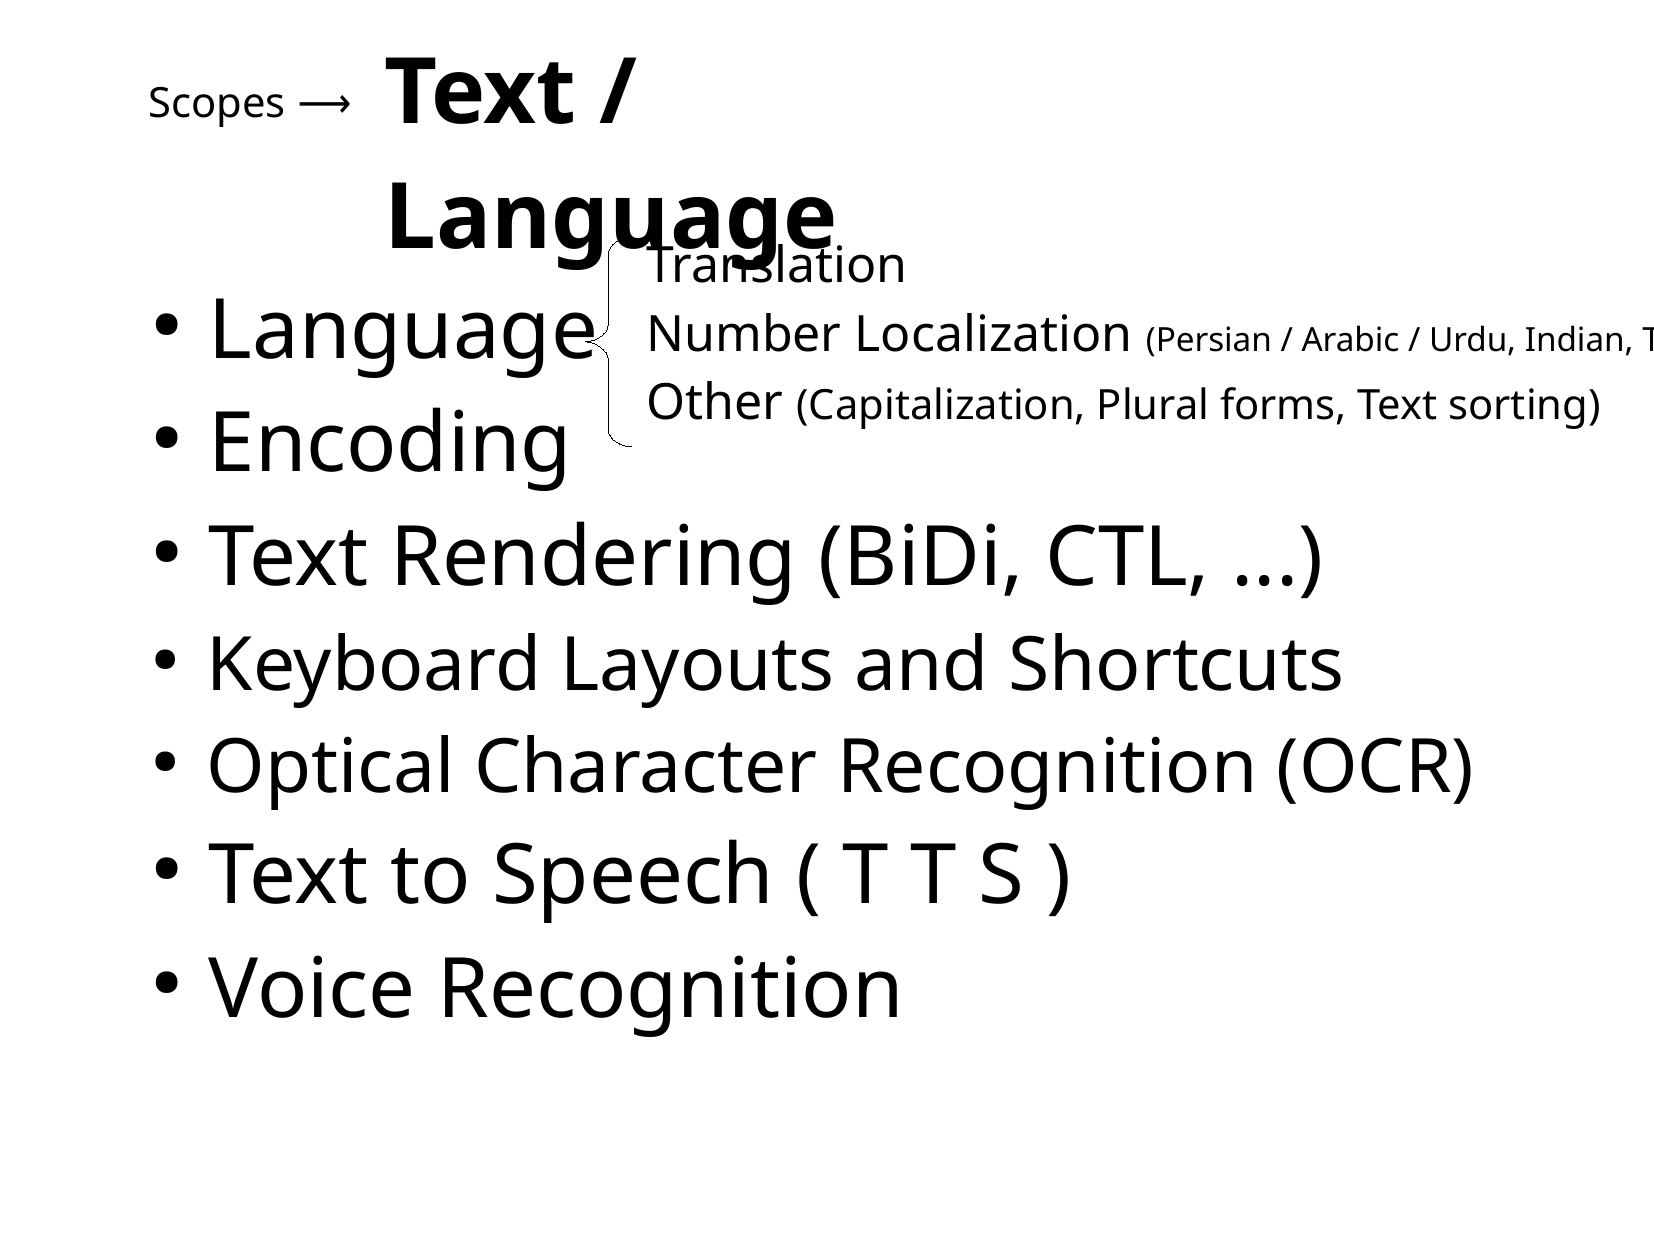

Text / Language
Scopes ⟶
Translation
Number Localization (Persian / Arabic / Urdu, Indian, Thai)
Other (Capitalization, Plural forms, Text sorting)
 Language
 Encoding
 Text Rendering (BiDi, CTL, ...)
 Keyboard Layouts and Shortcuts
 Optical Character Recognition (OCR)
 Text to Speech ( T T S )
 Voice Recognition